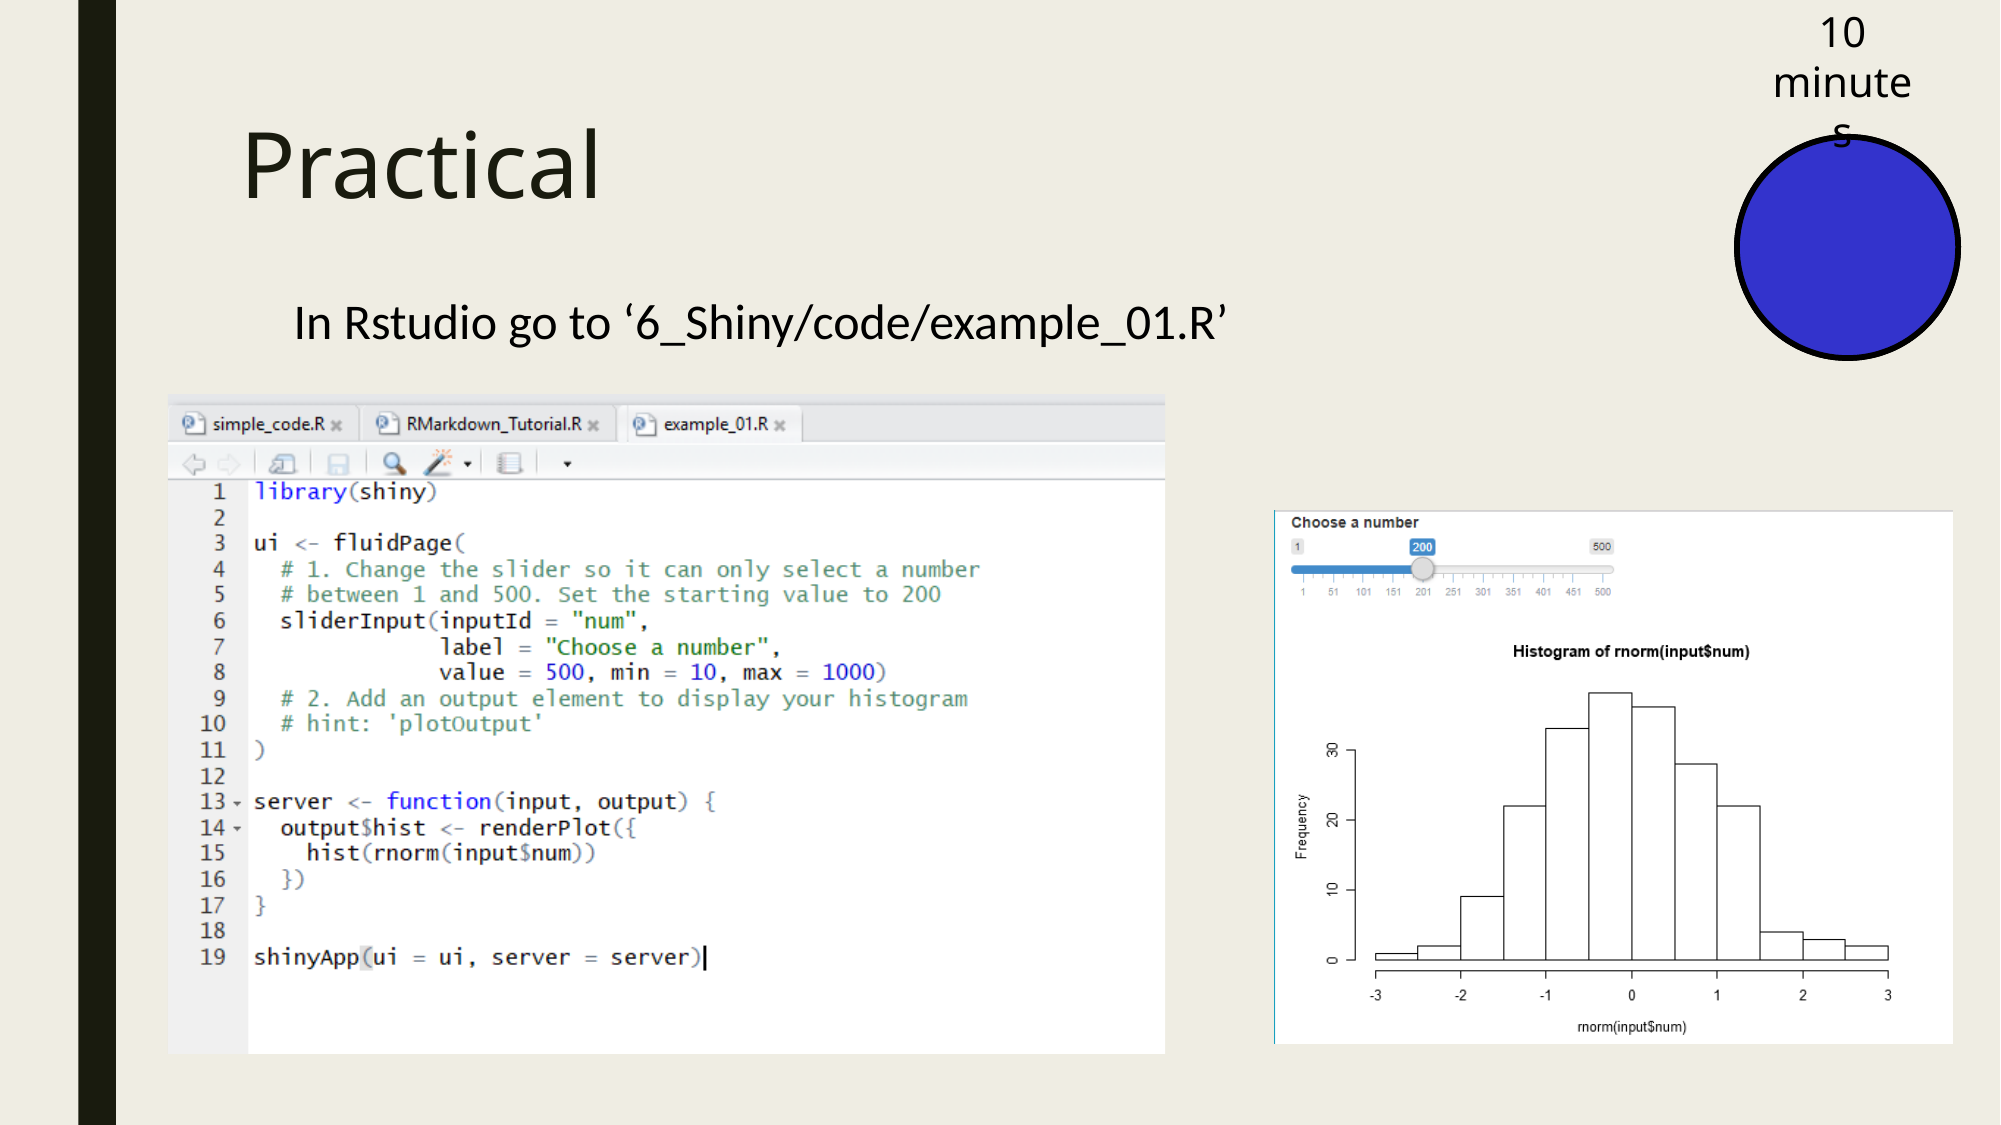

10 minutes
# Practical
In Rstudio go to ‘6_Shiny/code/example_01.R’